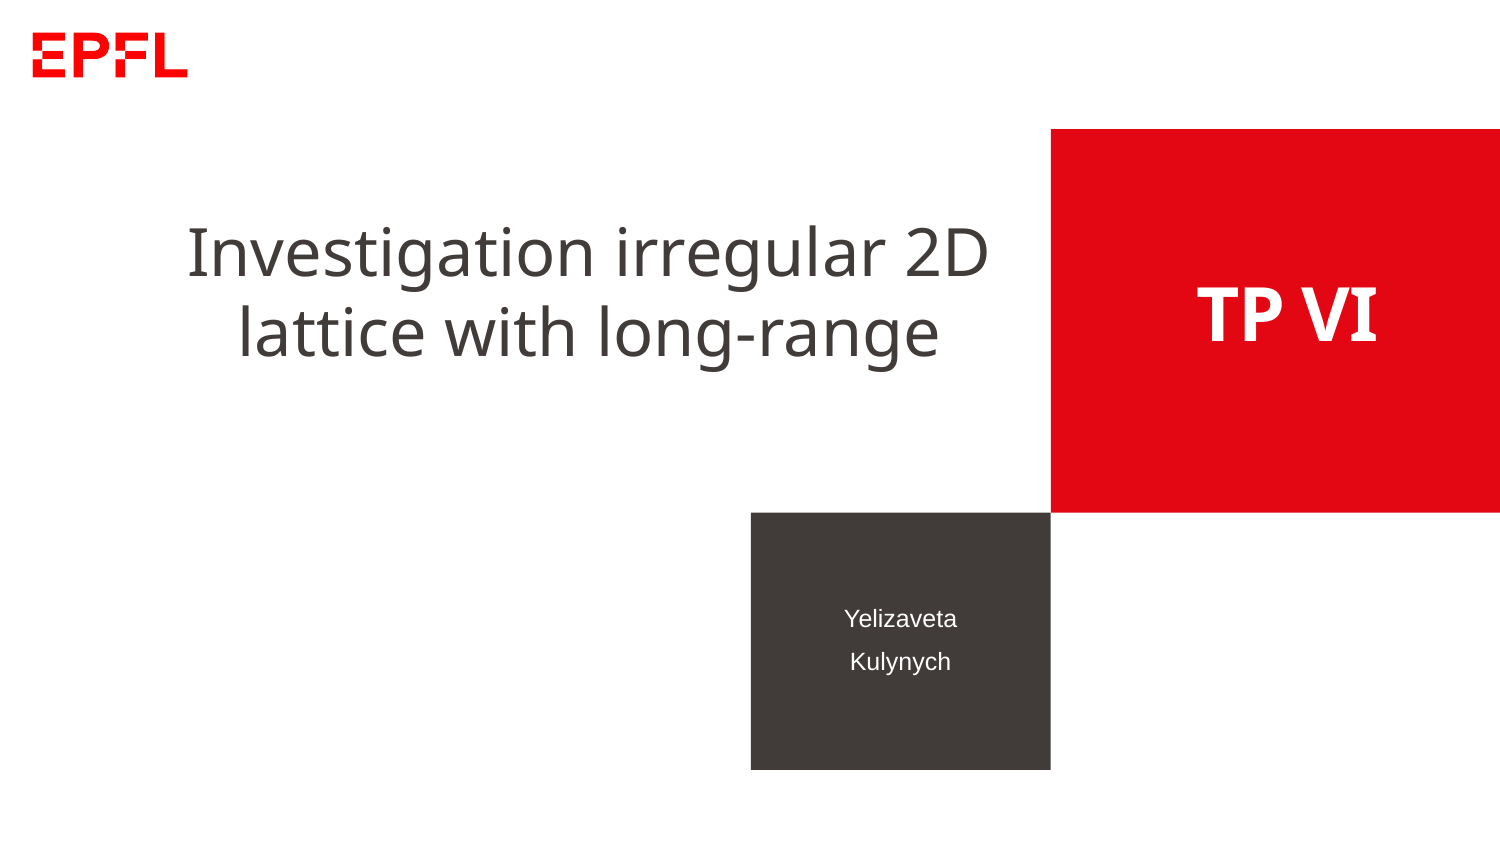

# TP VI
Investigation irregular 2D lattice with long-range
Yelizaveta
Kulynych